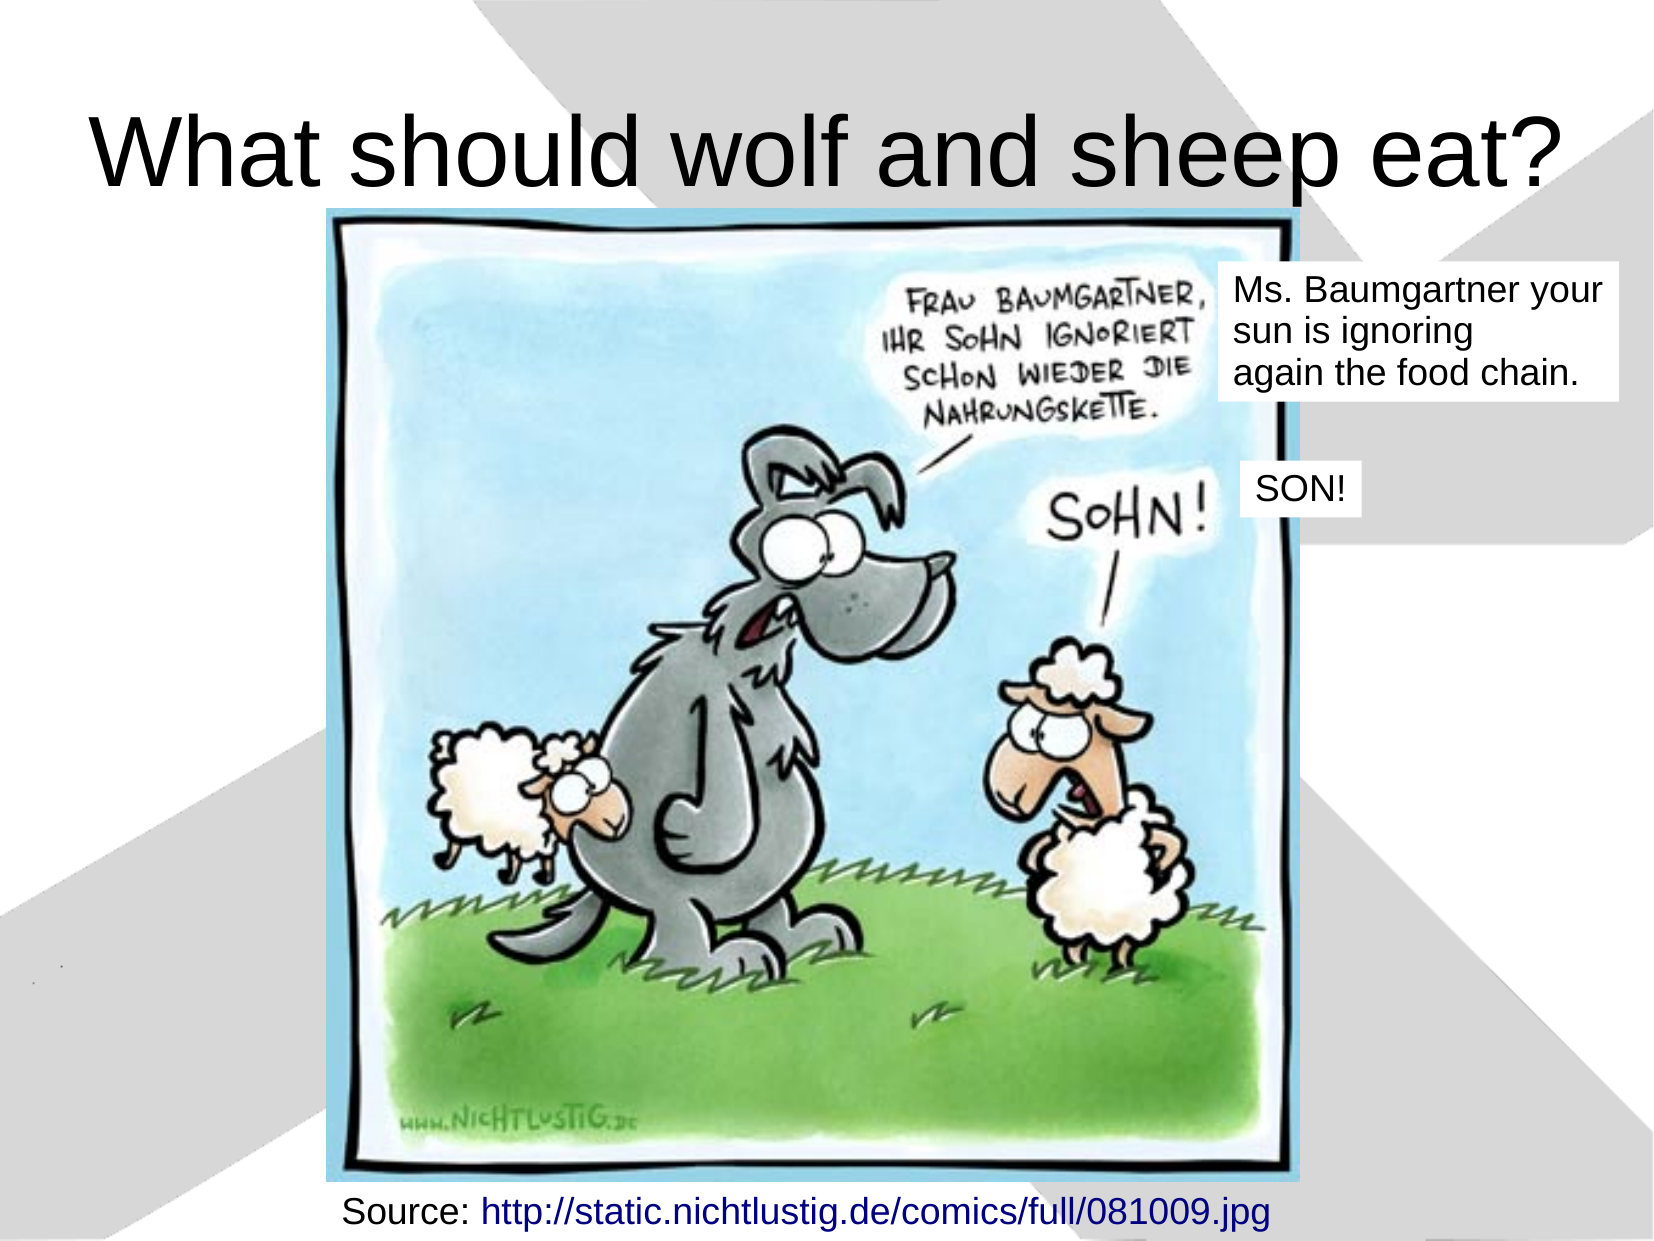

# What should wolf and sheep eat?
Ms. Baumgartner your
sun is ignoring
again the food chain.
SON!
Source: http://static.nichtlustig.de/comics/full/081009.jpg